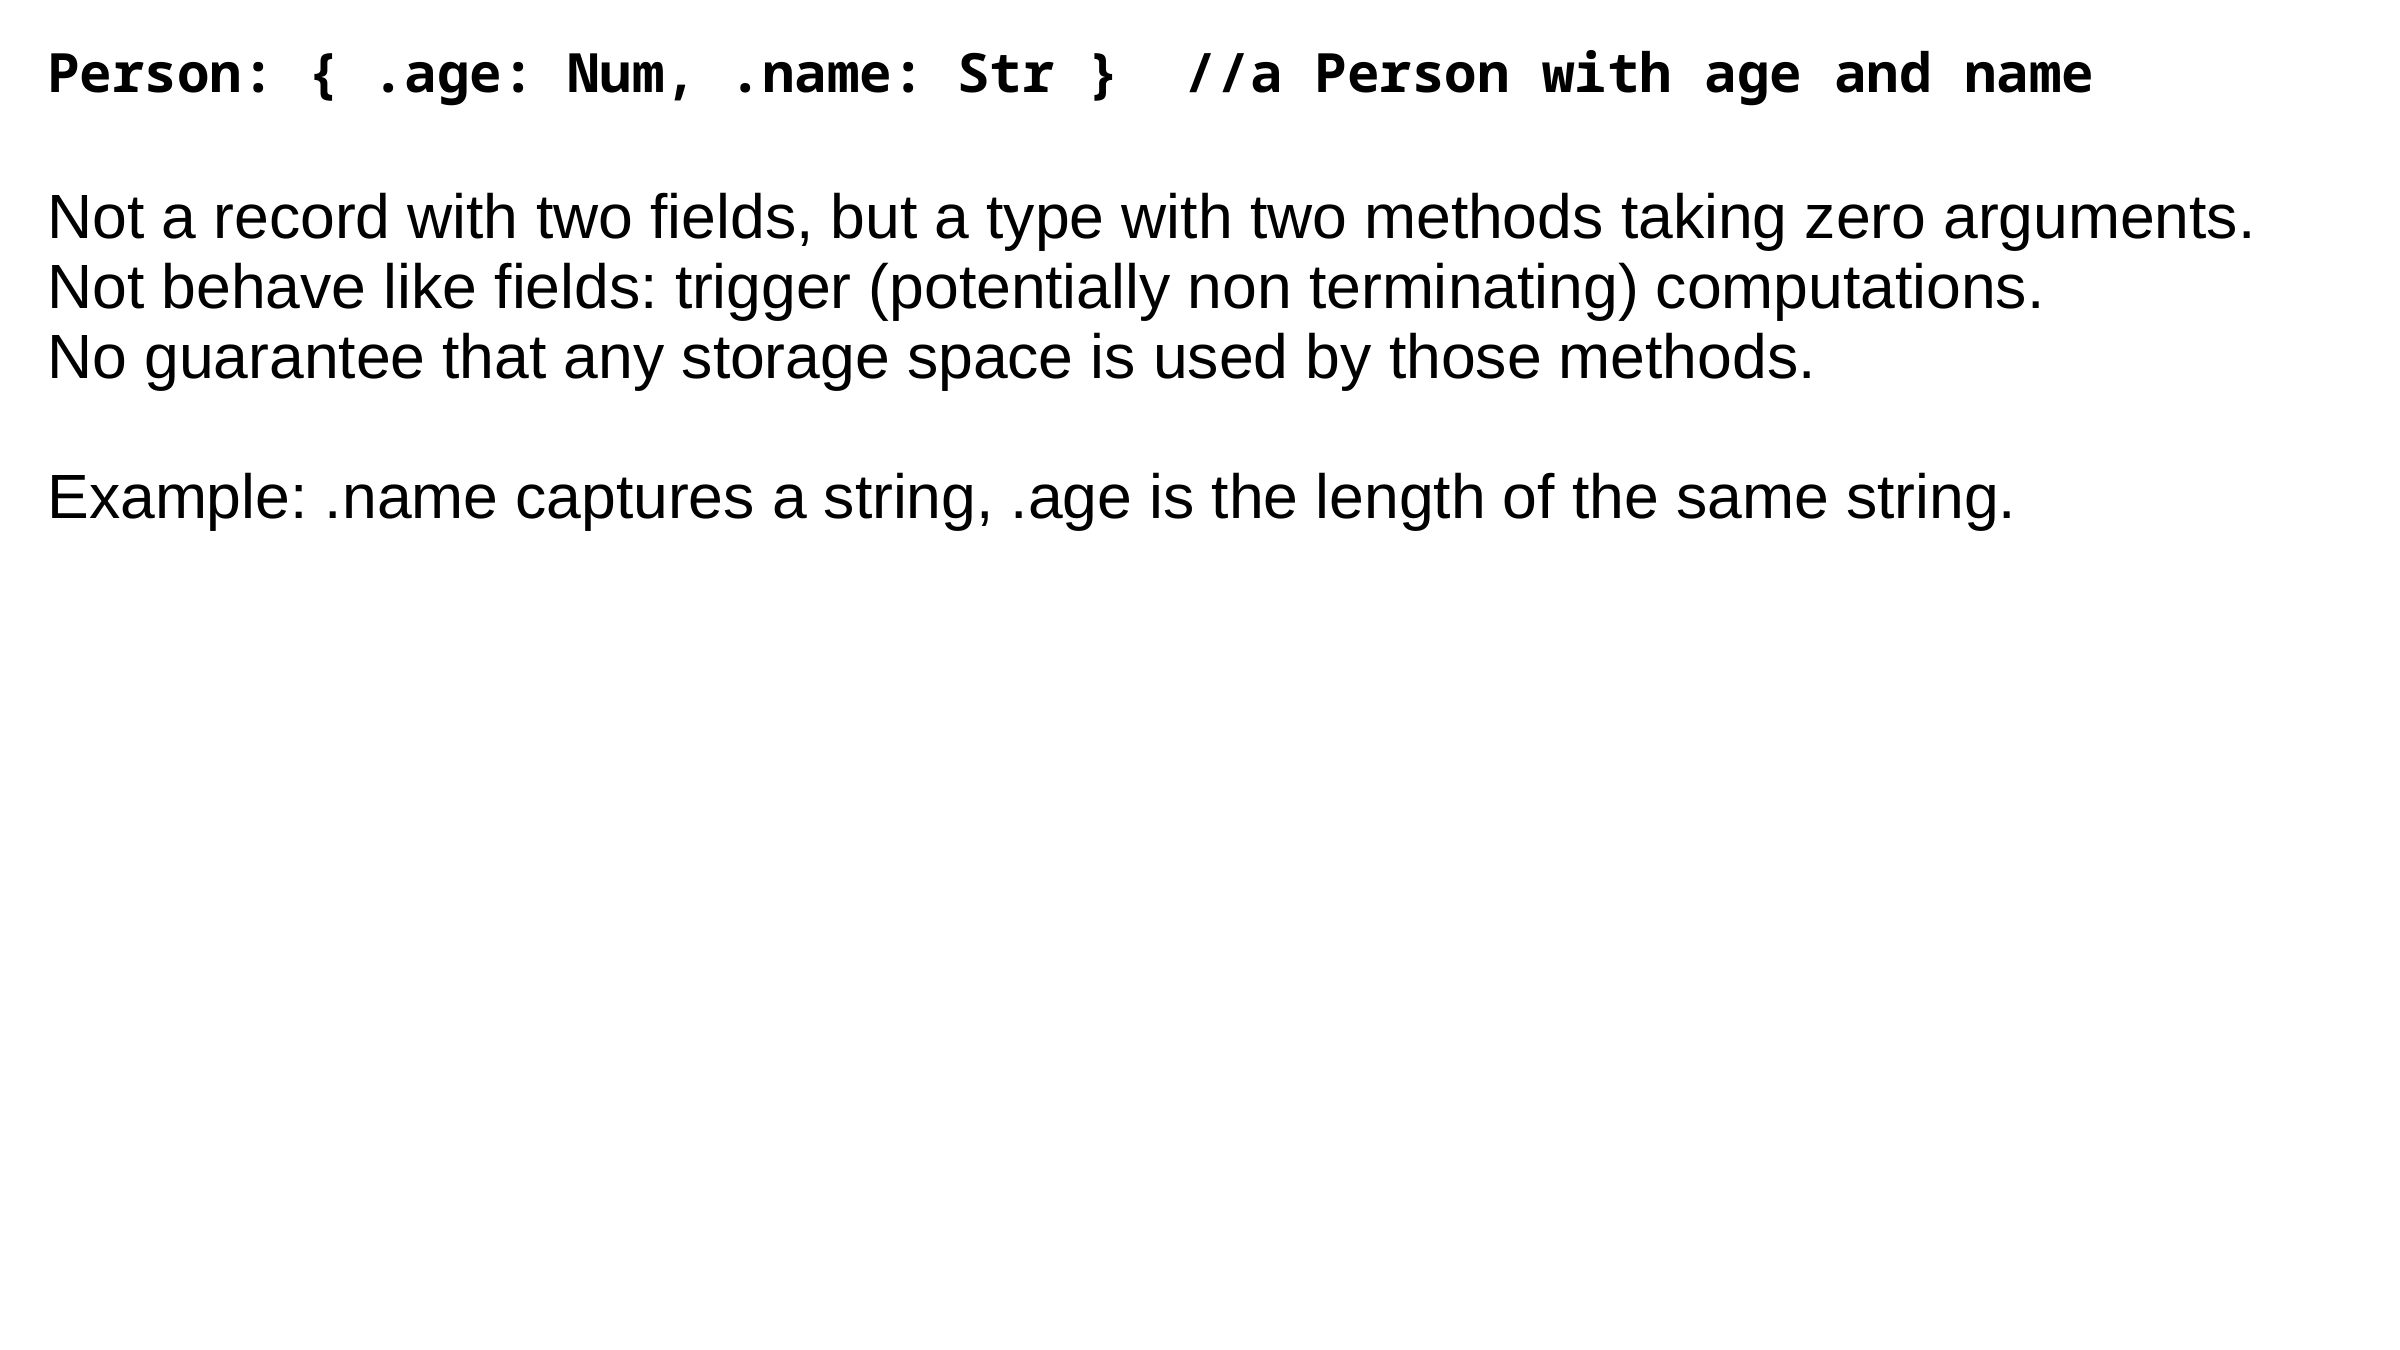

Person: { .age: Num, .name: Str } //a Person with age and name
Not a record with two fields, but a type with two methods taking zero arguments. Not behave like fields: trigger (potentially non terminating) computations.
No guarantee that any storage space is used by those methods.
Example: .name captures a string, .age is the length of the same string.